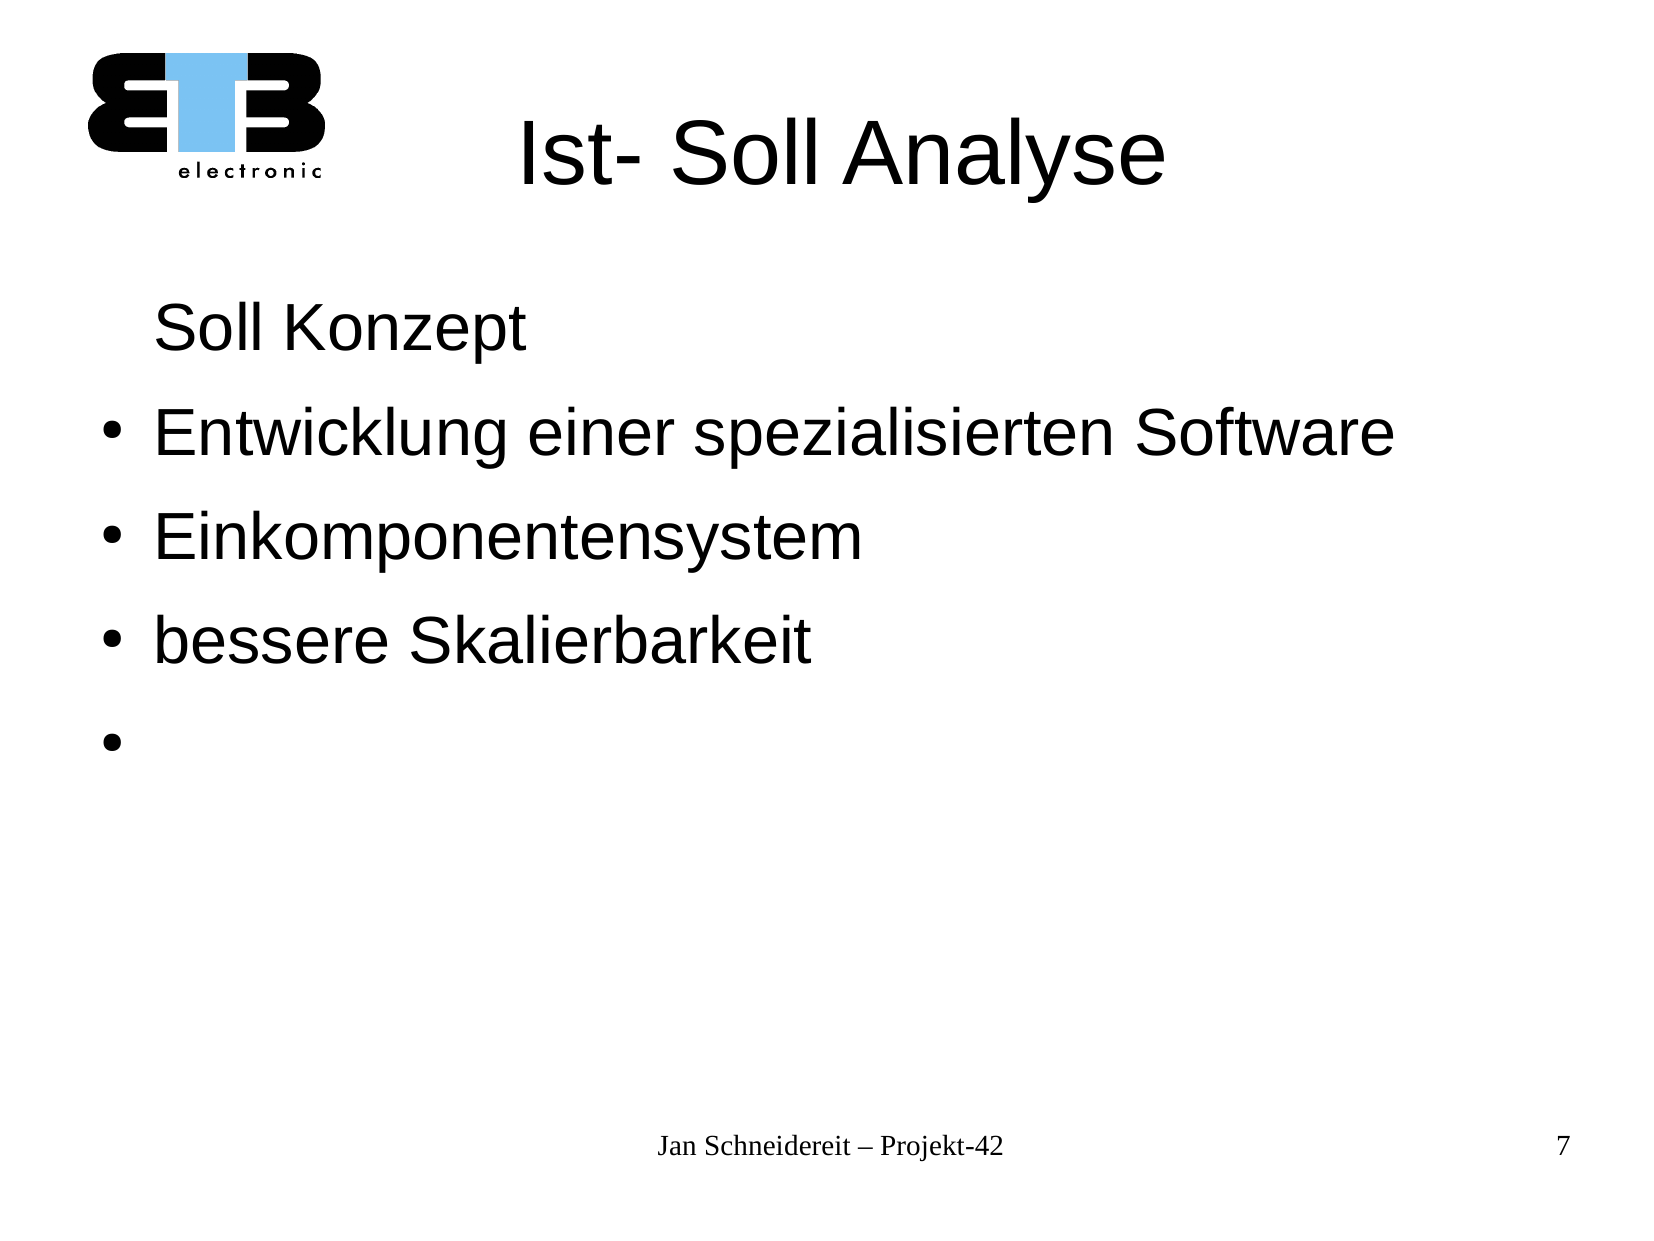

# Ist- Soll Analyse
Soll Konzept
Entwicklung einer spezialisierten Software
Einkomponentensystem
bessere Skalierbarkeit
7